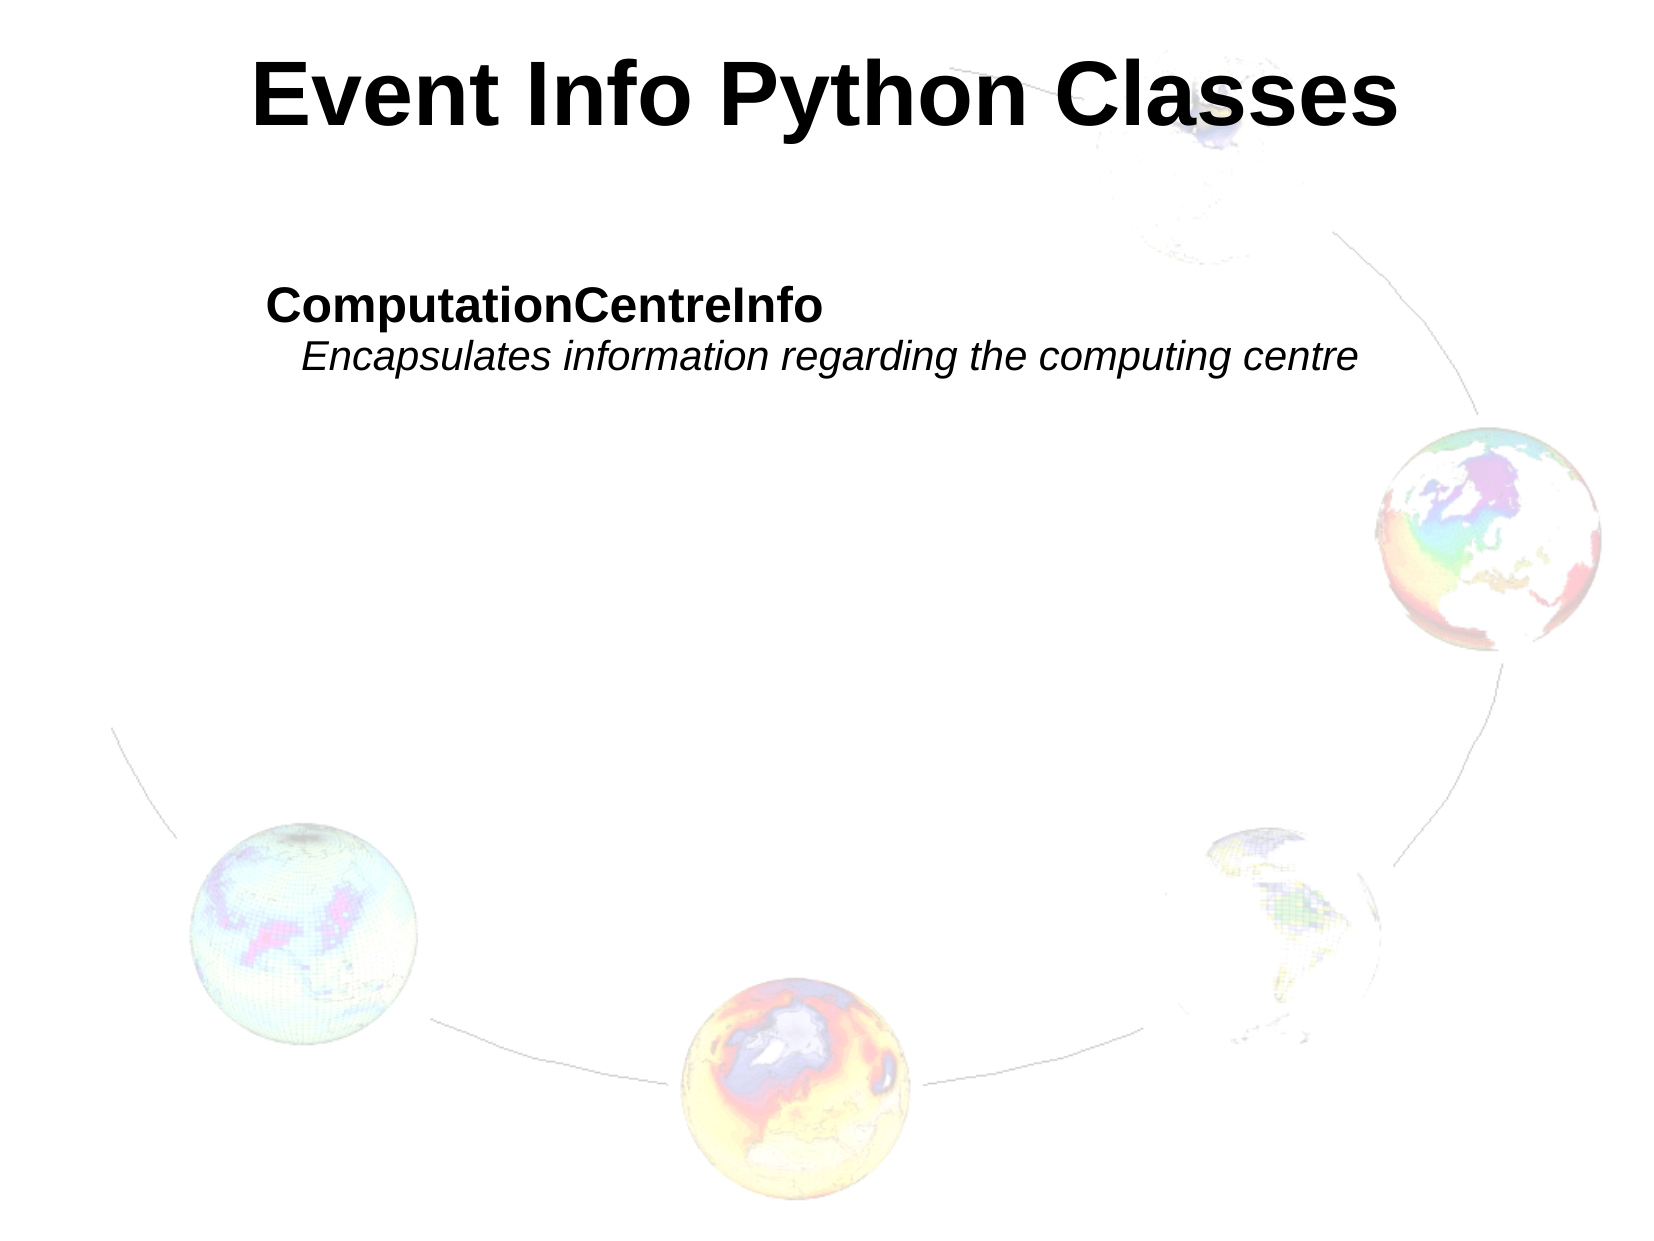

# Event Info Python Classes
ComputationCentreInfo
Encapsulates information regarding the computing centre